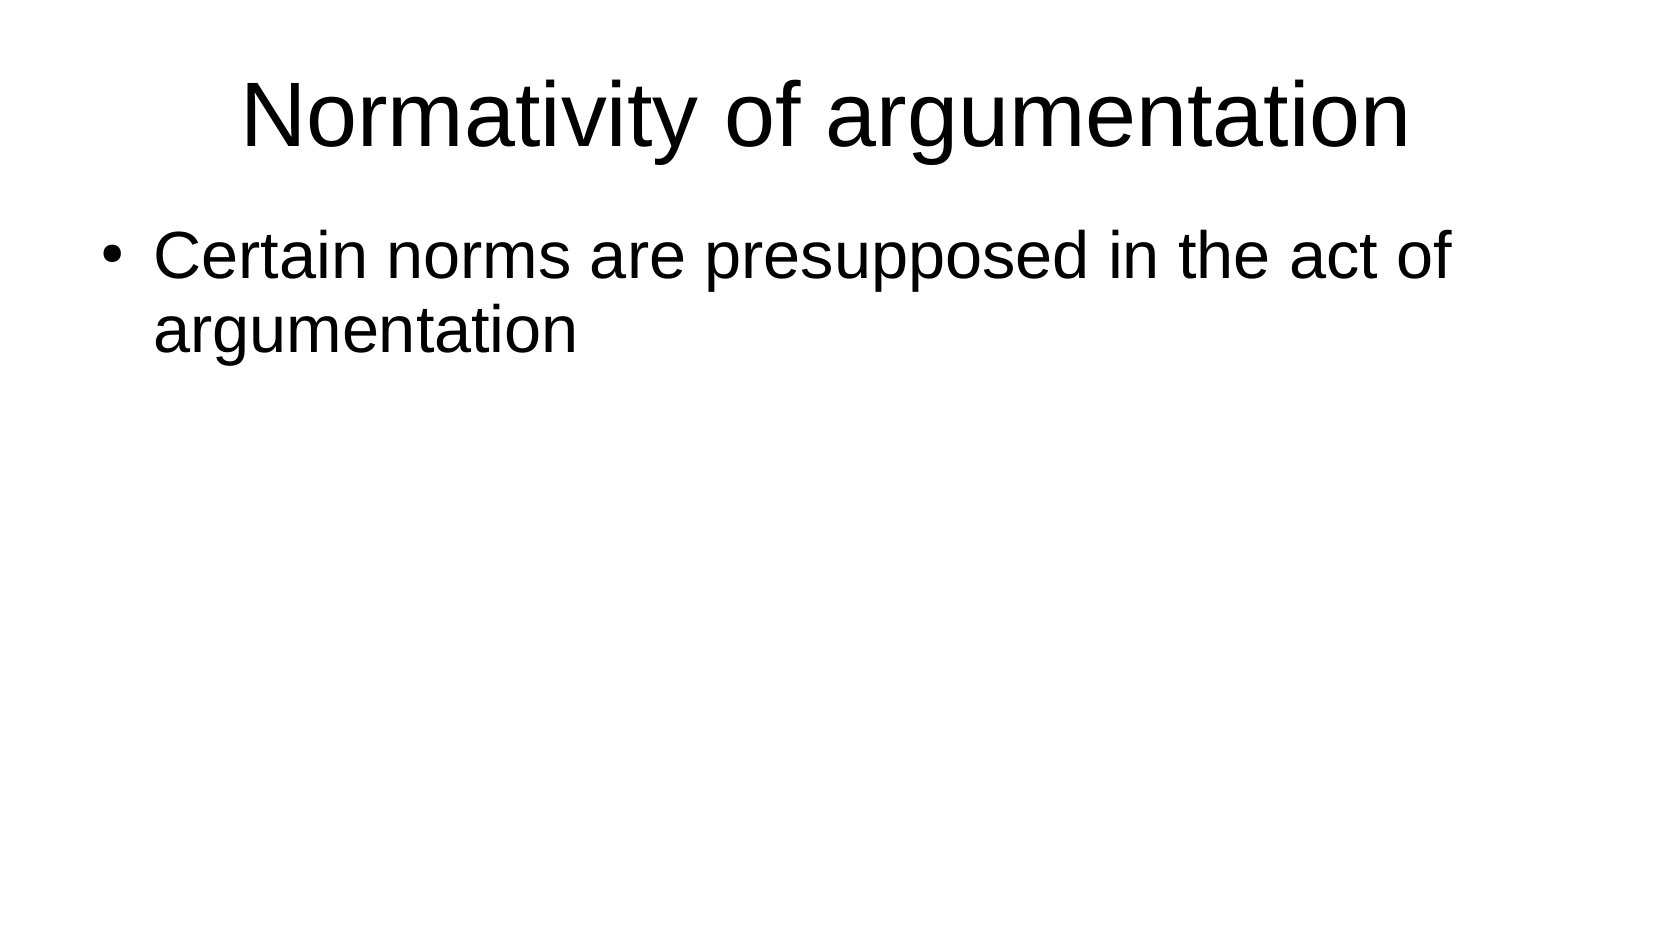

# Normativity of argumentation
Certain norms are presupposed in the act of argumentation